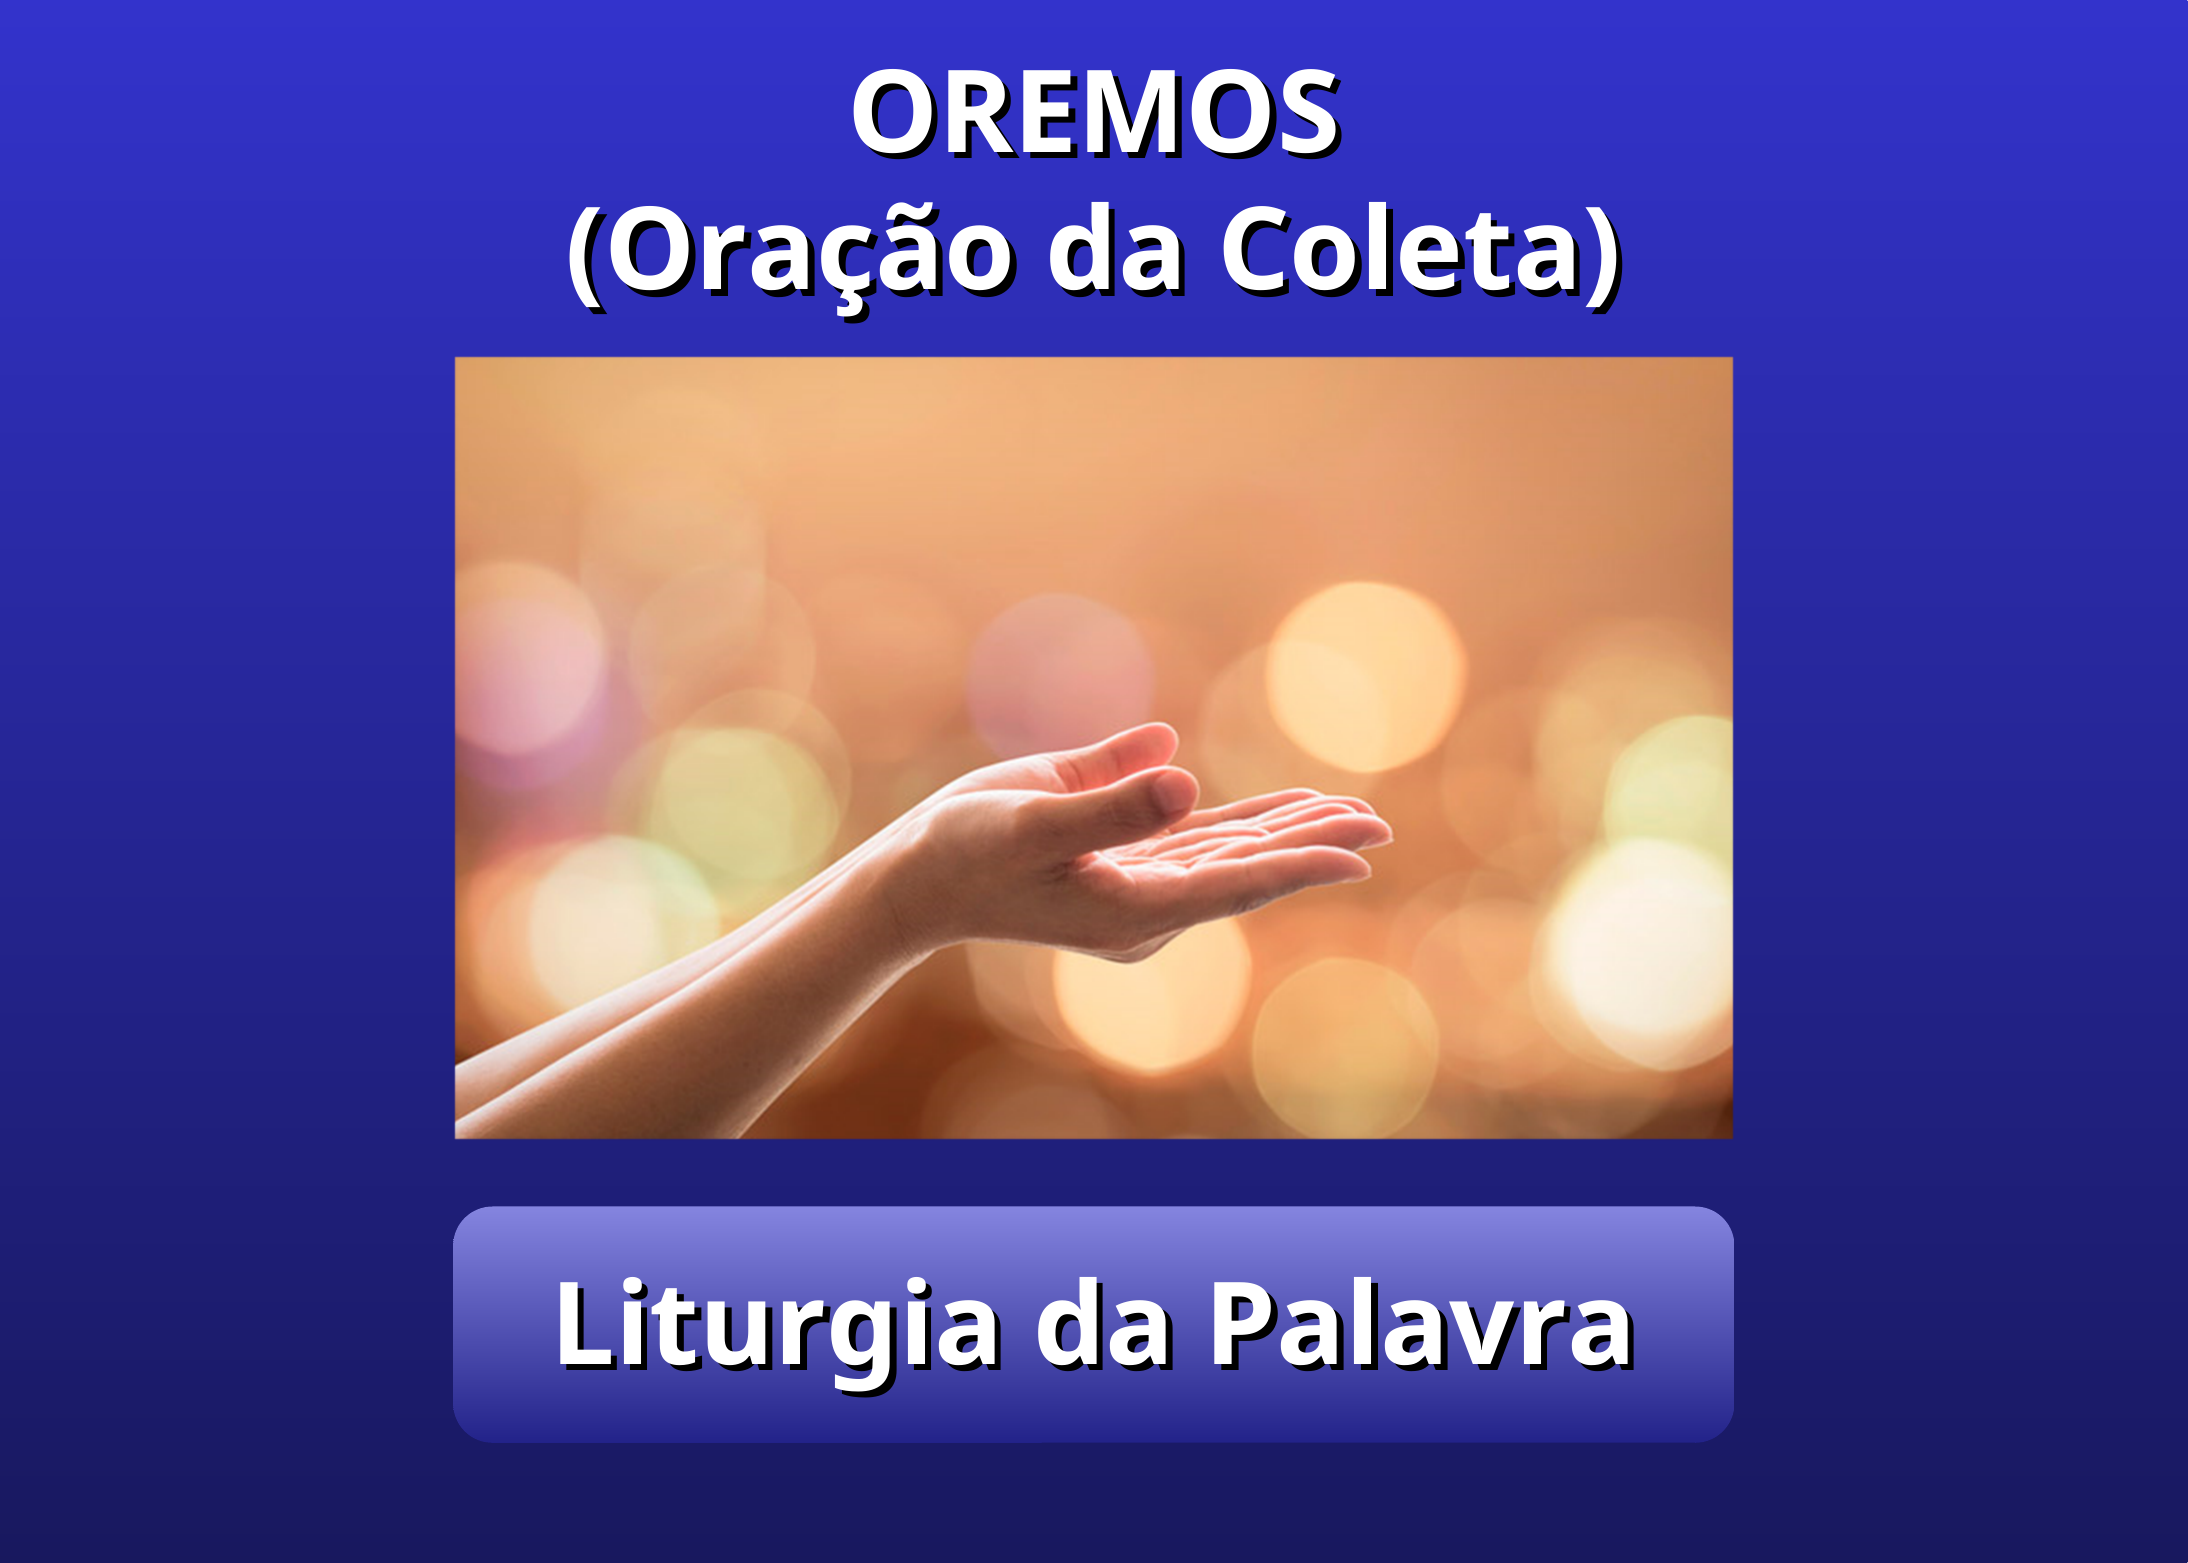

OREMOS
(Oração da Coleta)
Liturgia da Palavra